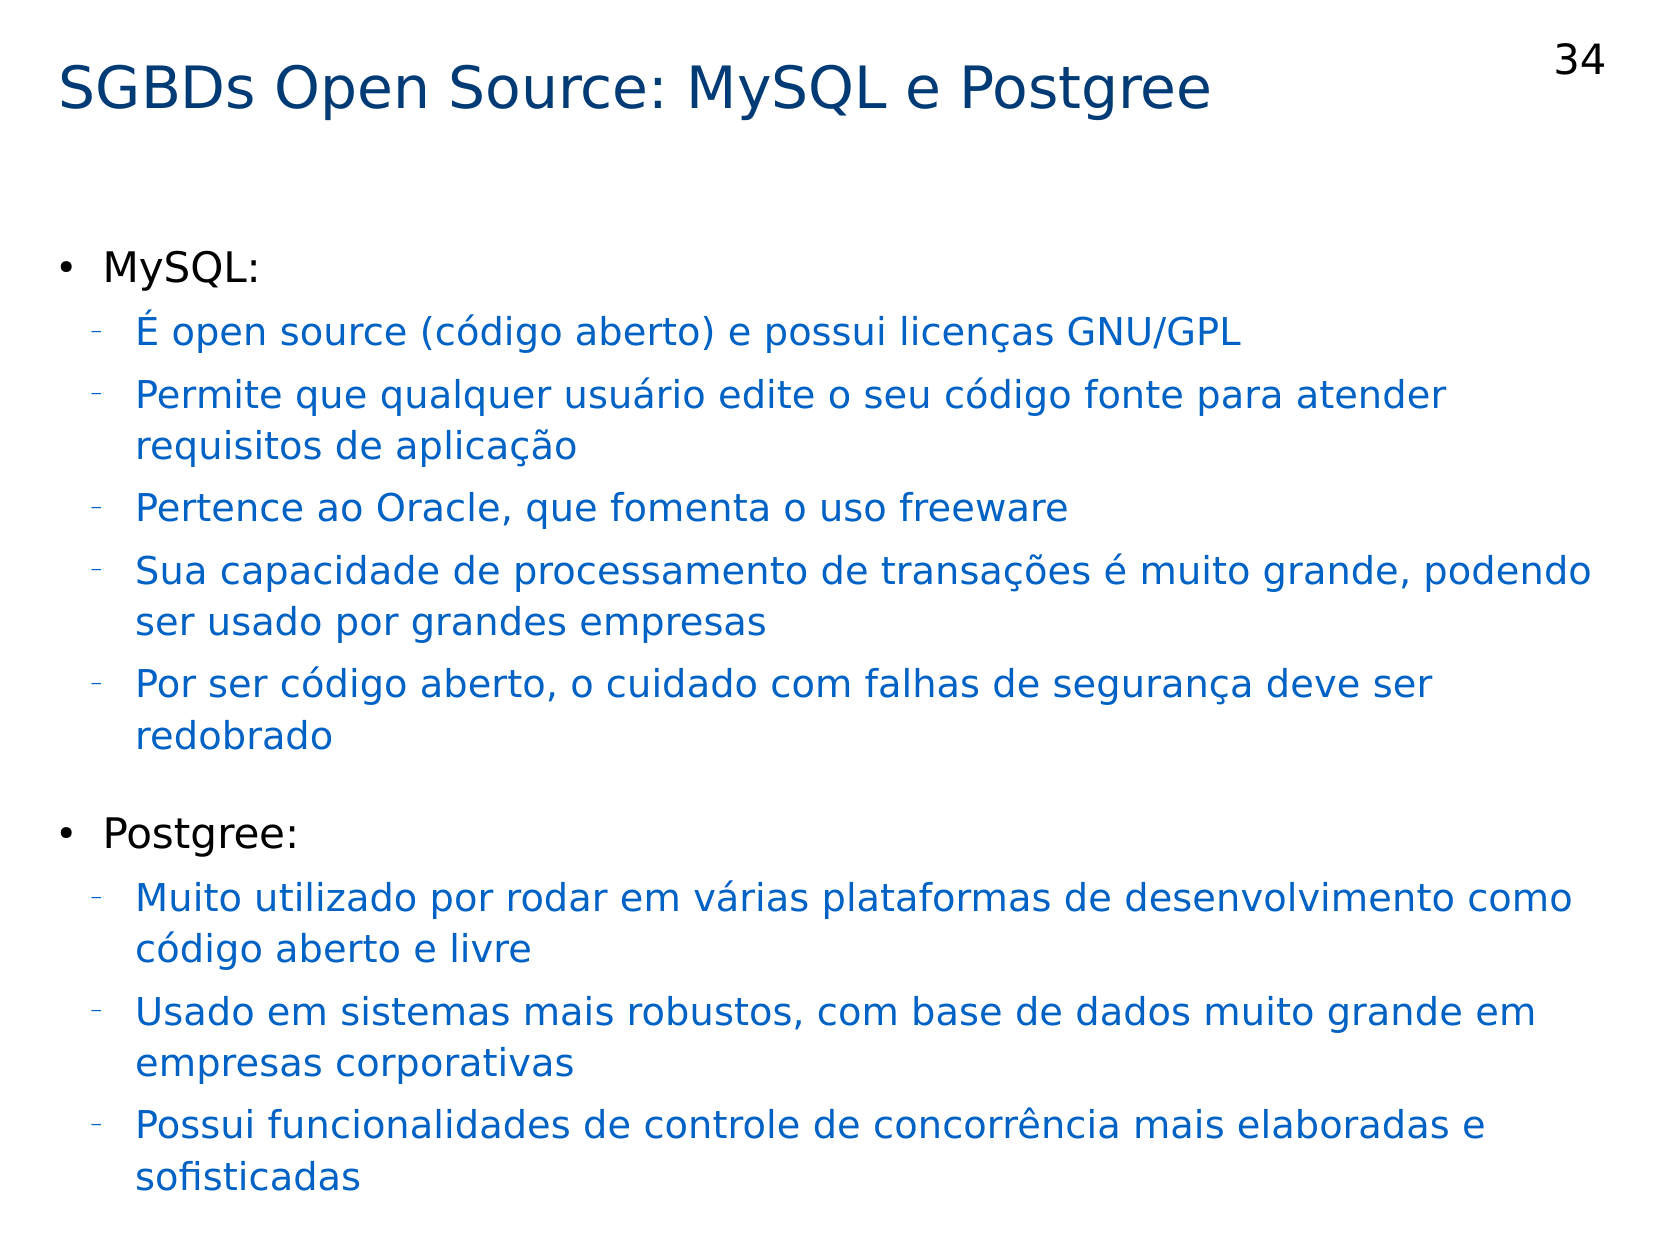

# SGBDs Open Source: MySQL e Postgree
34
MySQL:
É open source (código aberto) e possui licenças GNU/GPL
Permite que qualquer usuário edite o seu código fonte para atender requisitos de aplicação
Pertence ao Oracle, que fomenta o uso freeware
Sua capacidade de processamento de transações é muito grande, podendo ser usado por grandes empresas
Por ser código aberto, o cuidado com falhas de segurança deve ser redobrado
Postgree:
Muito utilizado por rodar em várias plataformas de desenvolvimento como código aberto e livre
Usado em sistemas mais robustos, com base de dados muito grande em empresas corporativas
Possui funcionalidades de controle de concorrência mais elaboradas e sofisticadas